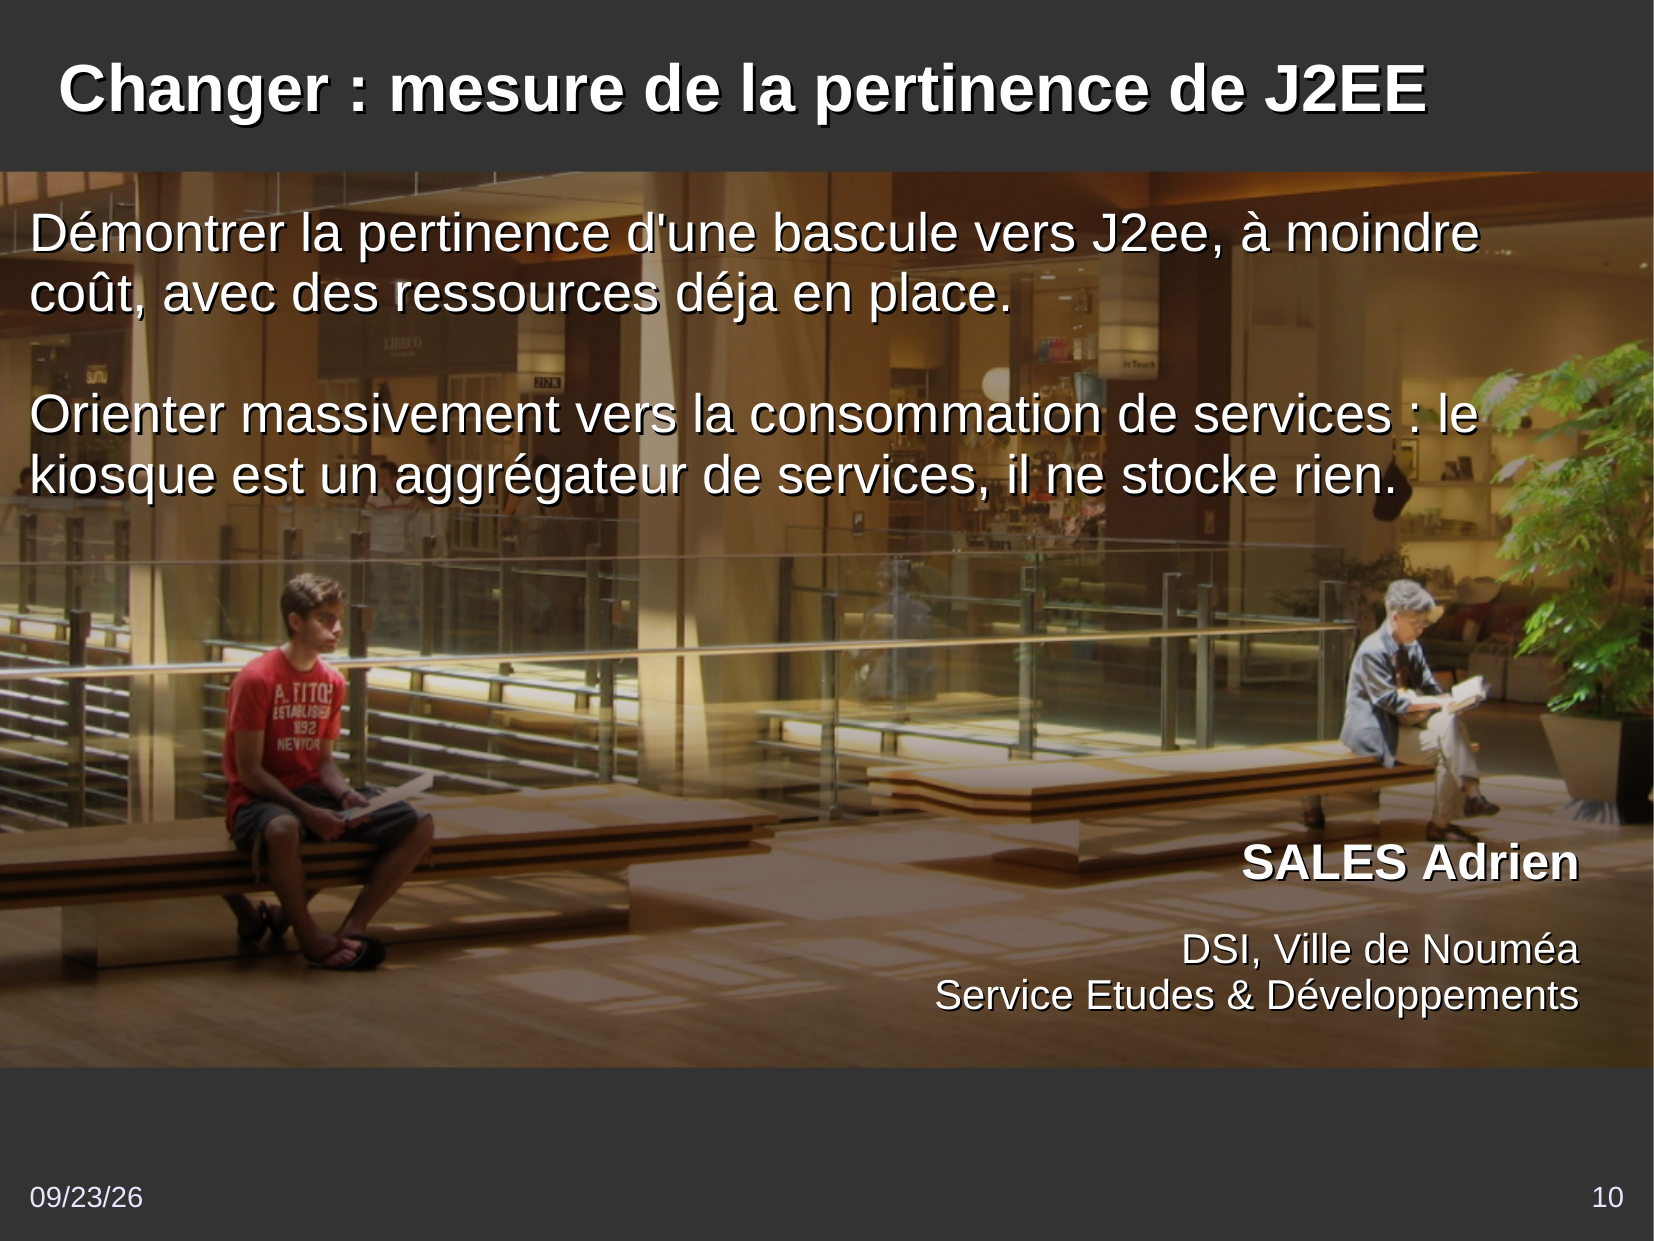

# Changer : mesure de la pertinence de J2EE
Démontrer la pertinence d'une bascule vers J2ee, à moindre coût, avec des ressources déja en place.
Orienter massivement vers la consommation de services : le kiosque est un aggrégateur de services, il ne stocke rien.
10